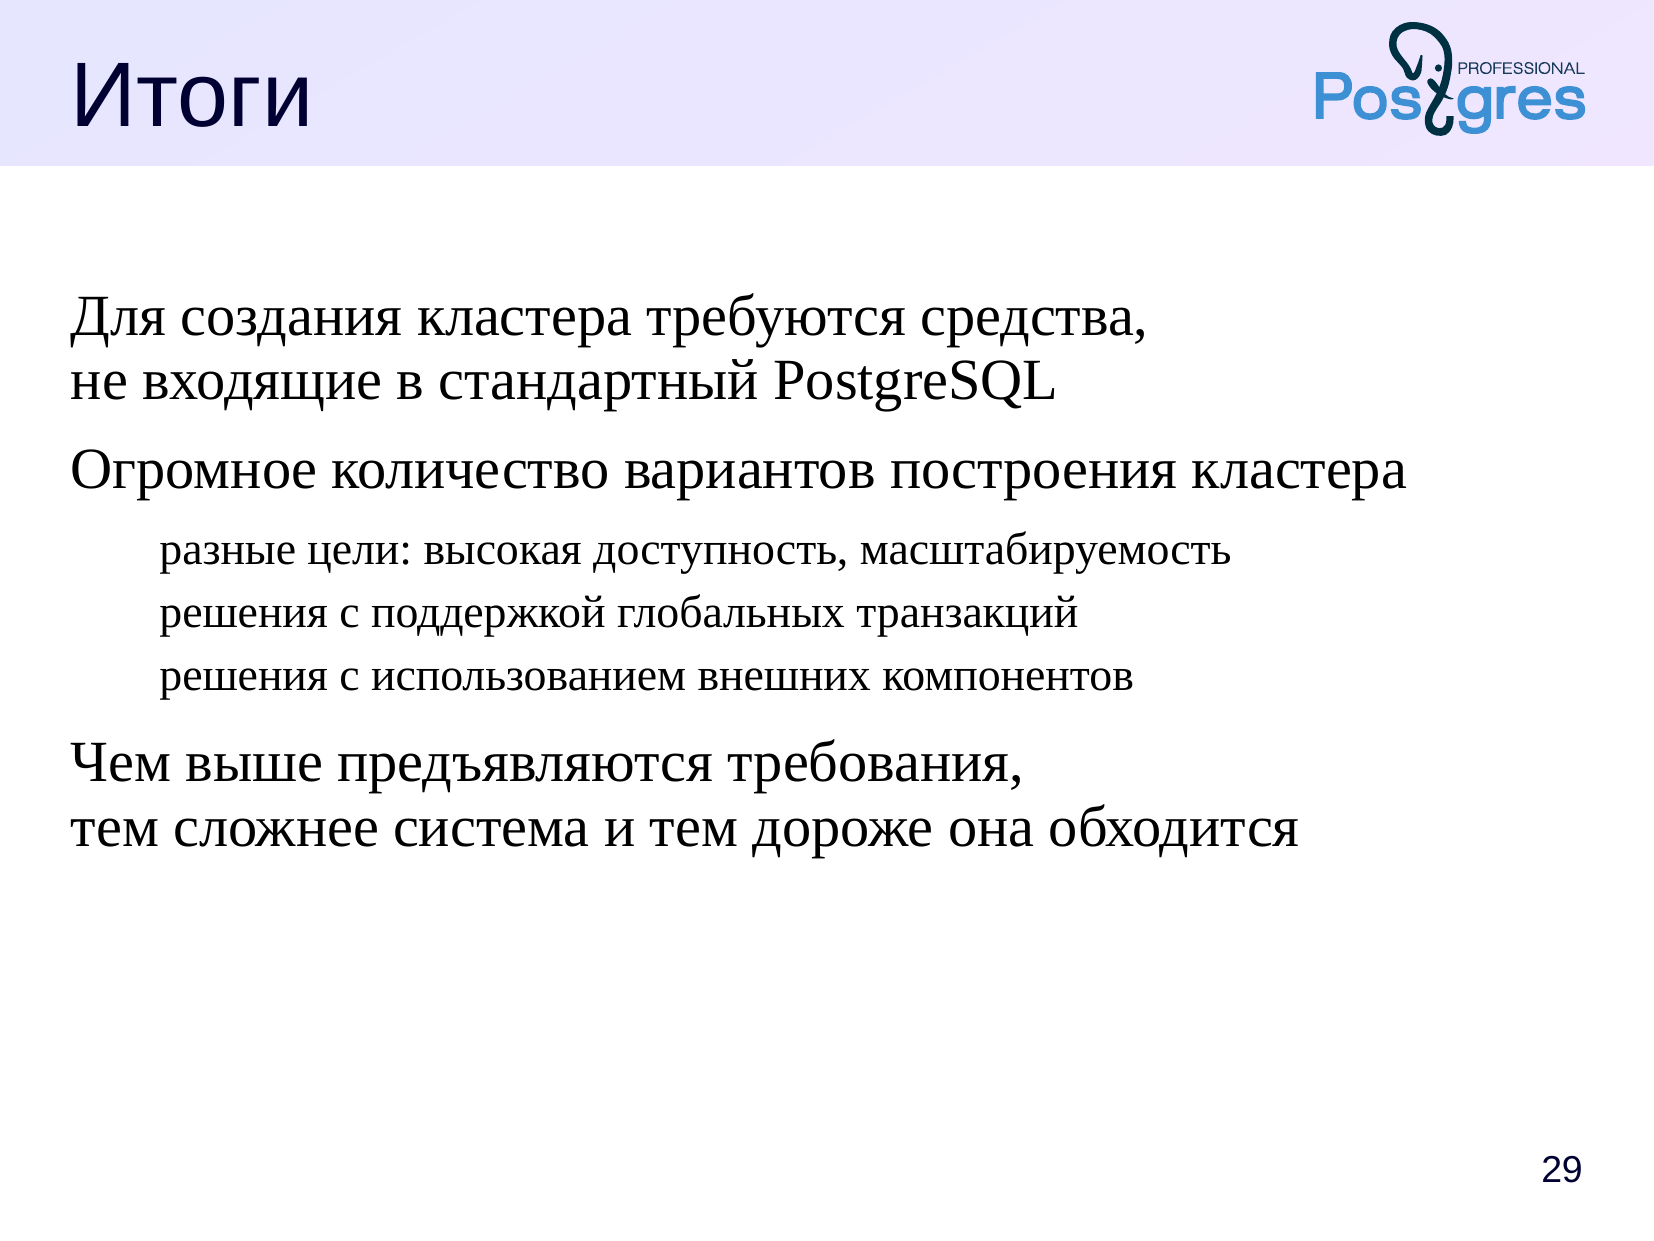

# Итоги
Для создания кластера требуются средства,
не входящие в стандартный PostgreSQL
Огромное количество вариантов построения кластера
разные цели: высокая доступность, масштабируемость
решения с поддержкой глобальных транзакций
решения с использованием внешних компонентов
Чем выше предъявляются требования,
тем сложнее система и тем дороже она обходится